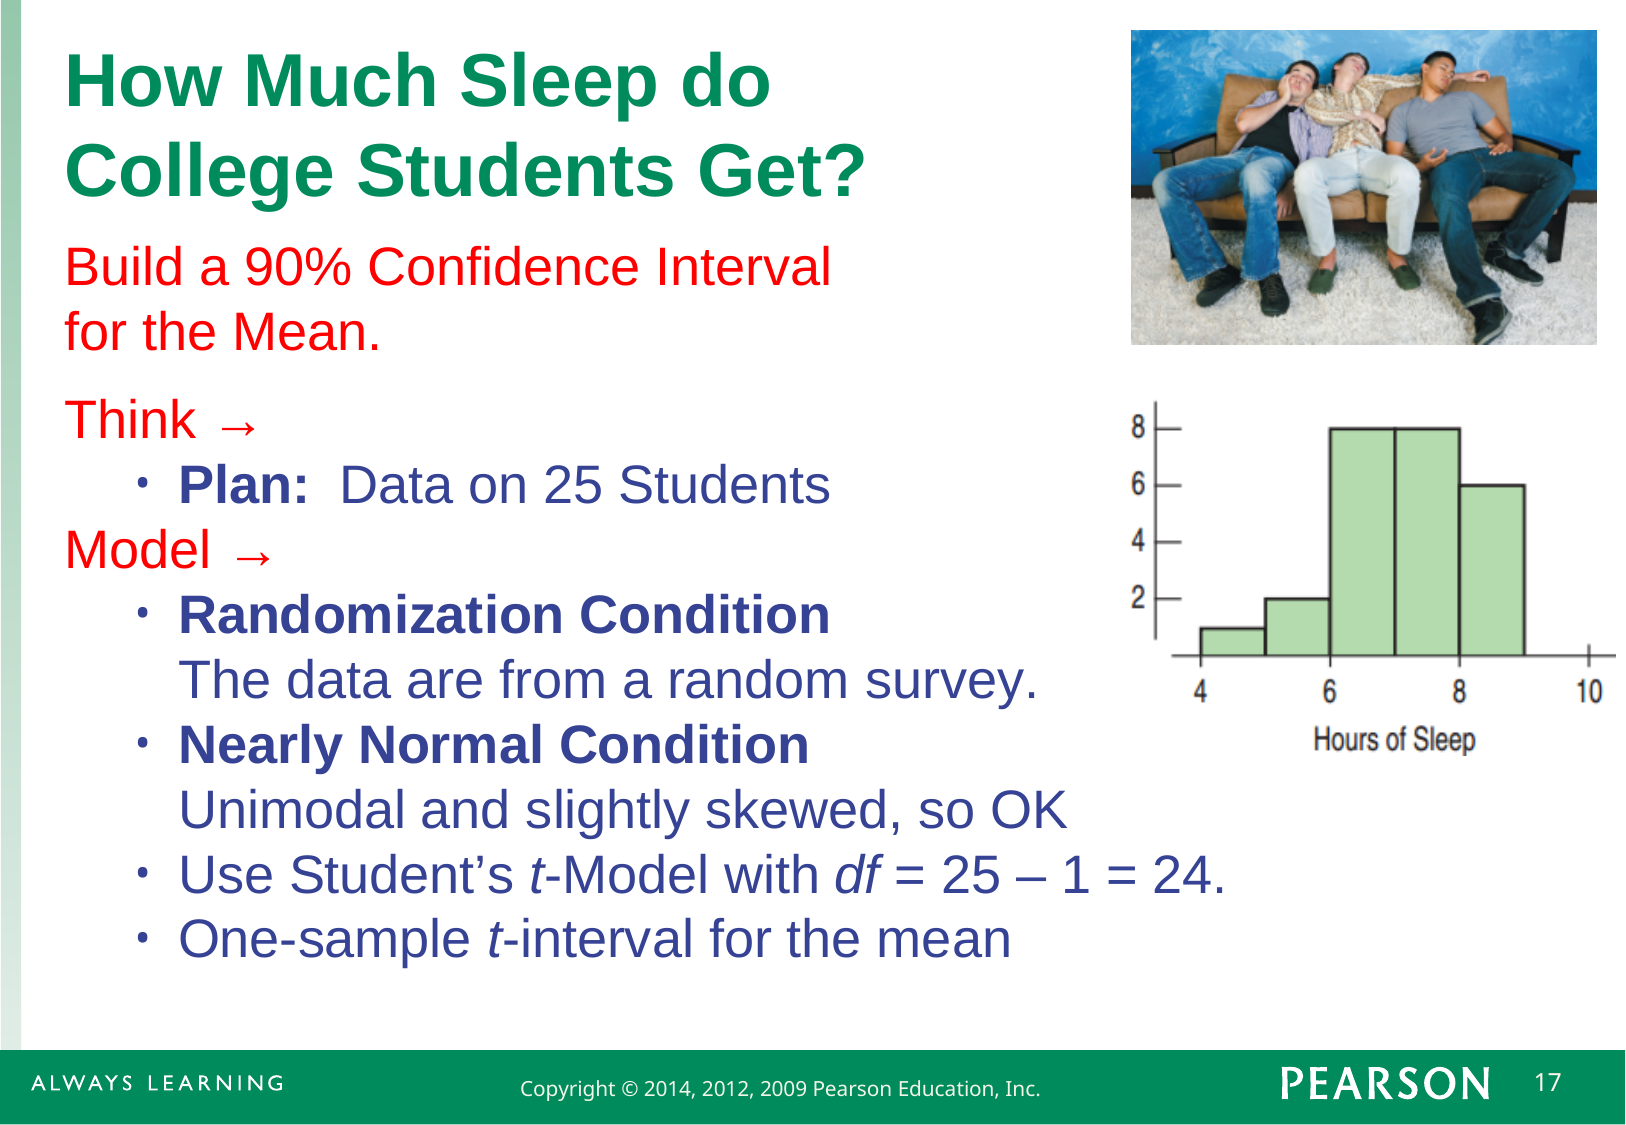

# How Much Sleep do College Students Get?
Build a 90% Confidence Interval
for the Mean.
Think →
Plan: Data on 25 Students
Model →
Randomization Condition
The data are from a random survey.
Nearly Normal Condition
Unimodal and slightly skewed, so OK
Use Student’s t-Model with df = 25 – 1 = 24.
One-sample t-interval for the mean